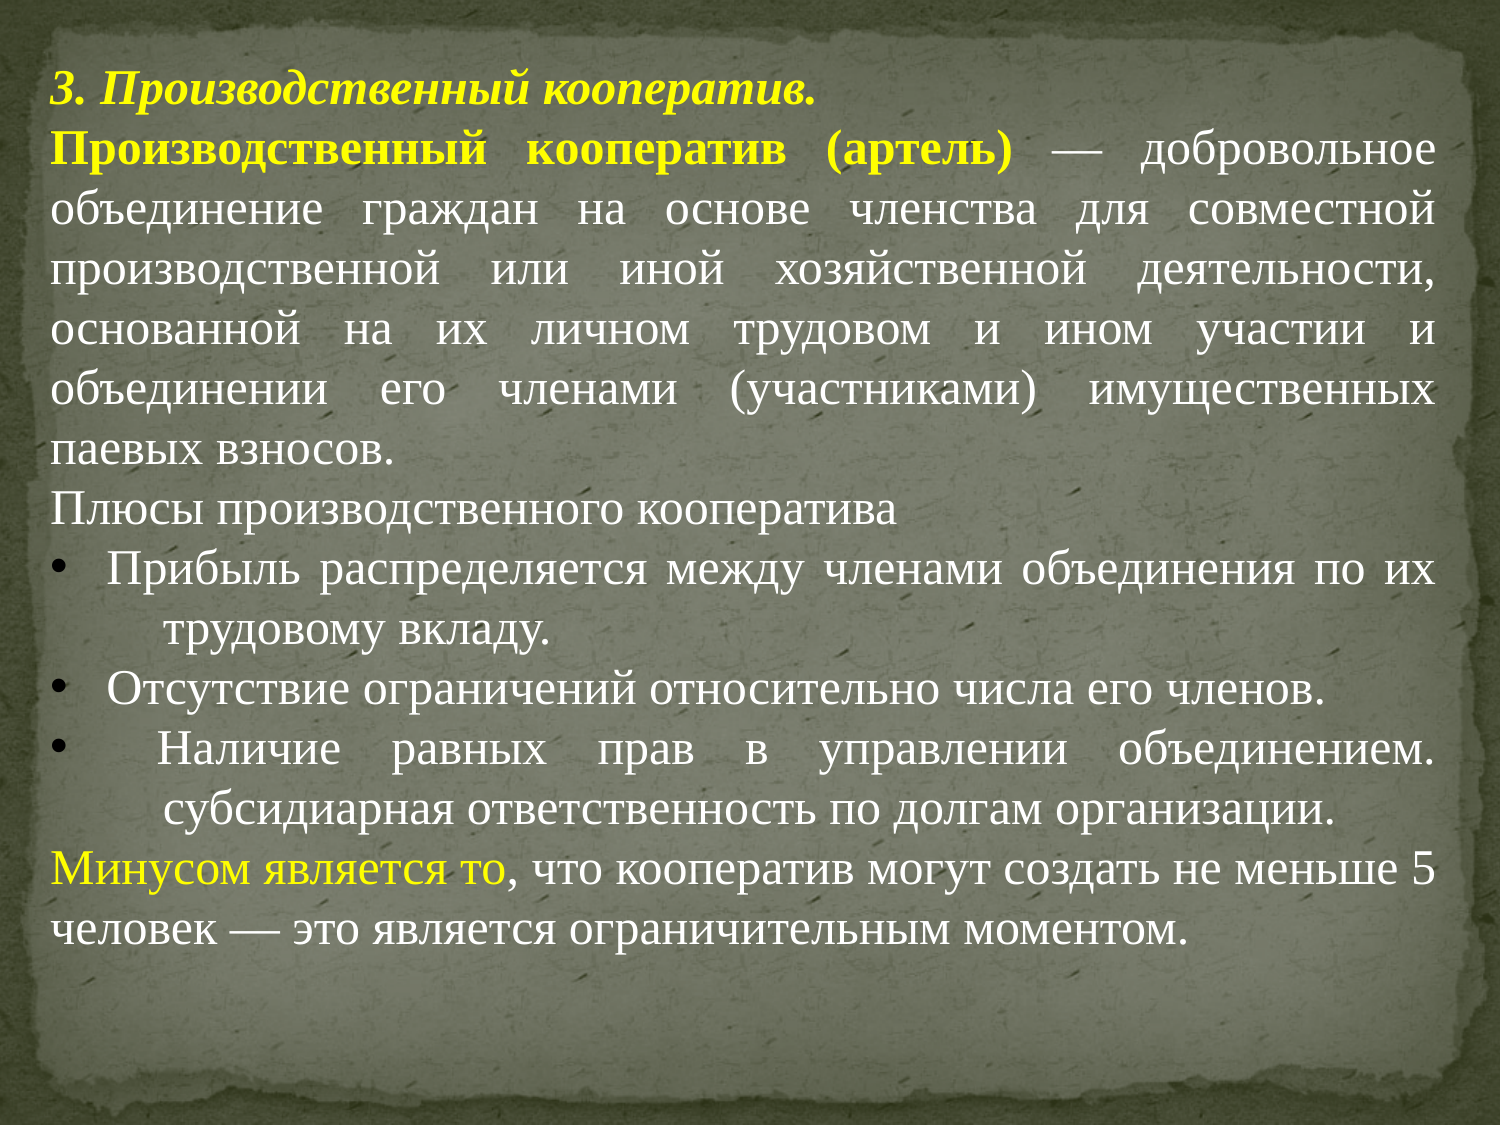

3. Производственный кооператив.
Производственный кооператив (артель) — добровольное объединение граждан на основе членства для совместной производственной или иной хозяйственной деятельности, основанной на их личном трудовом и ином участии и объединении его членами (участниками) имущественных паевых взносов.
Плюсы производственного кооператива
Прибыль распределяется между членами объединения по их трудовому вкладу.
Отсутствие ограничений относительно числа его членов.
 Наличие равных прав в управлении объединением. субсидиарная ответственность по долгам организации.
Минусом является то, что кооператив могут создать не меньше 5 человек — это является ограничительным моментом.